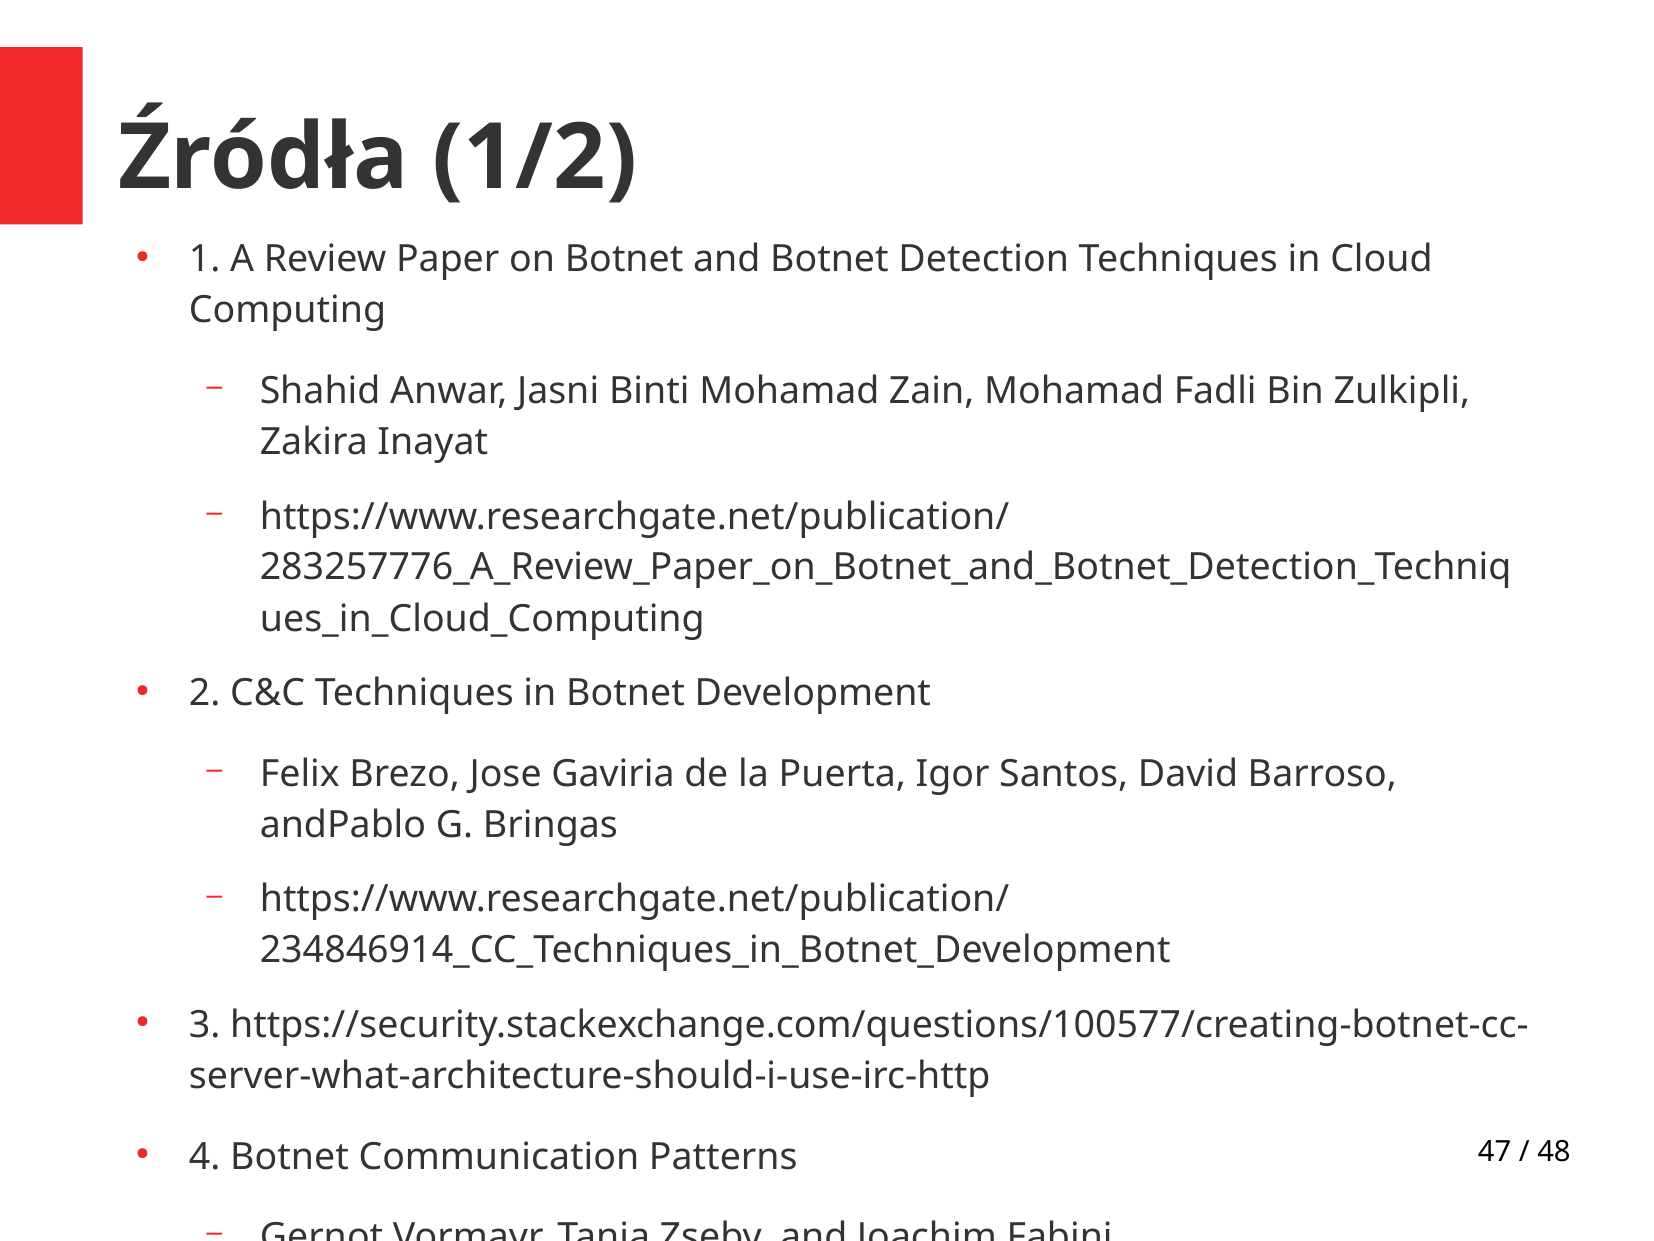

# Źródła (1/2)
1. A Review Paper on Botnet and Botnet Detection Techniques in Cloud Computing
Shahid Anwar, Jasni Binti Mohamad Zain, Mohamad Fadli Bin Zulkipli, Zakira Inayat
https://www.researchgate.net/publication/283257776_A_Review_Paper_on_Botnet_and_Botnet_Detection_Techniques_in_Cloud_Computing
2. C&C Techniques in Botnet Development
Felix Brezo, Jose Gaviria de la Puerta, Igor Santos, David Barroso, andPablo G. Bringas
https://www.researchgate.net/publication/234846914_CC_Techniques_in_Botnet_Development
3. https://security.stackexchange.com/questions/100577/creating-botnet-cc-server-what-architecture-should-i-use-irc-http
4. Botnet Communication Patterns
Gernot Vormayr, Tanja Zseby, and Joachim Fabini
https://publik.tuwien.ac.at/files/publik_262720.pdf
47